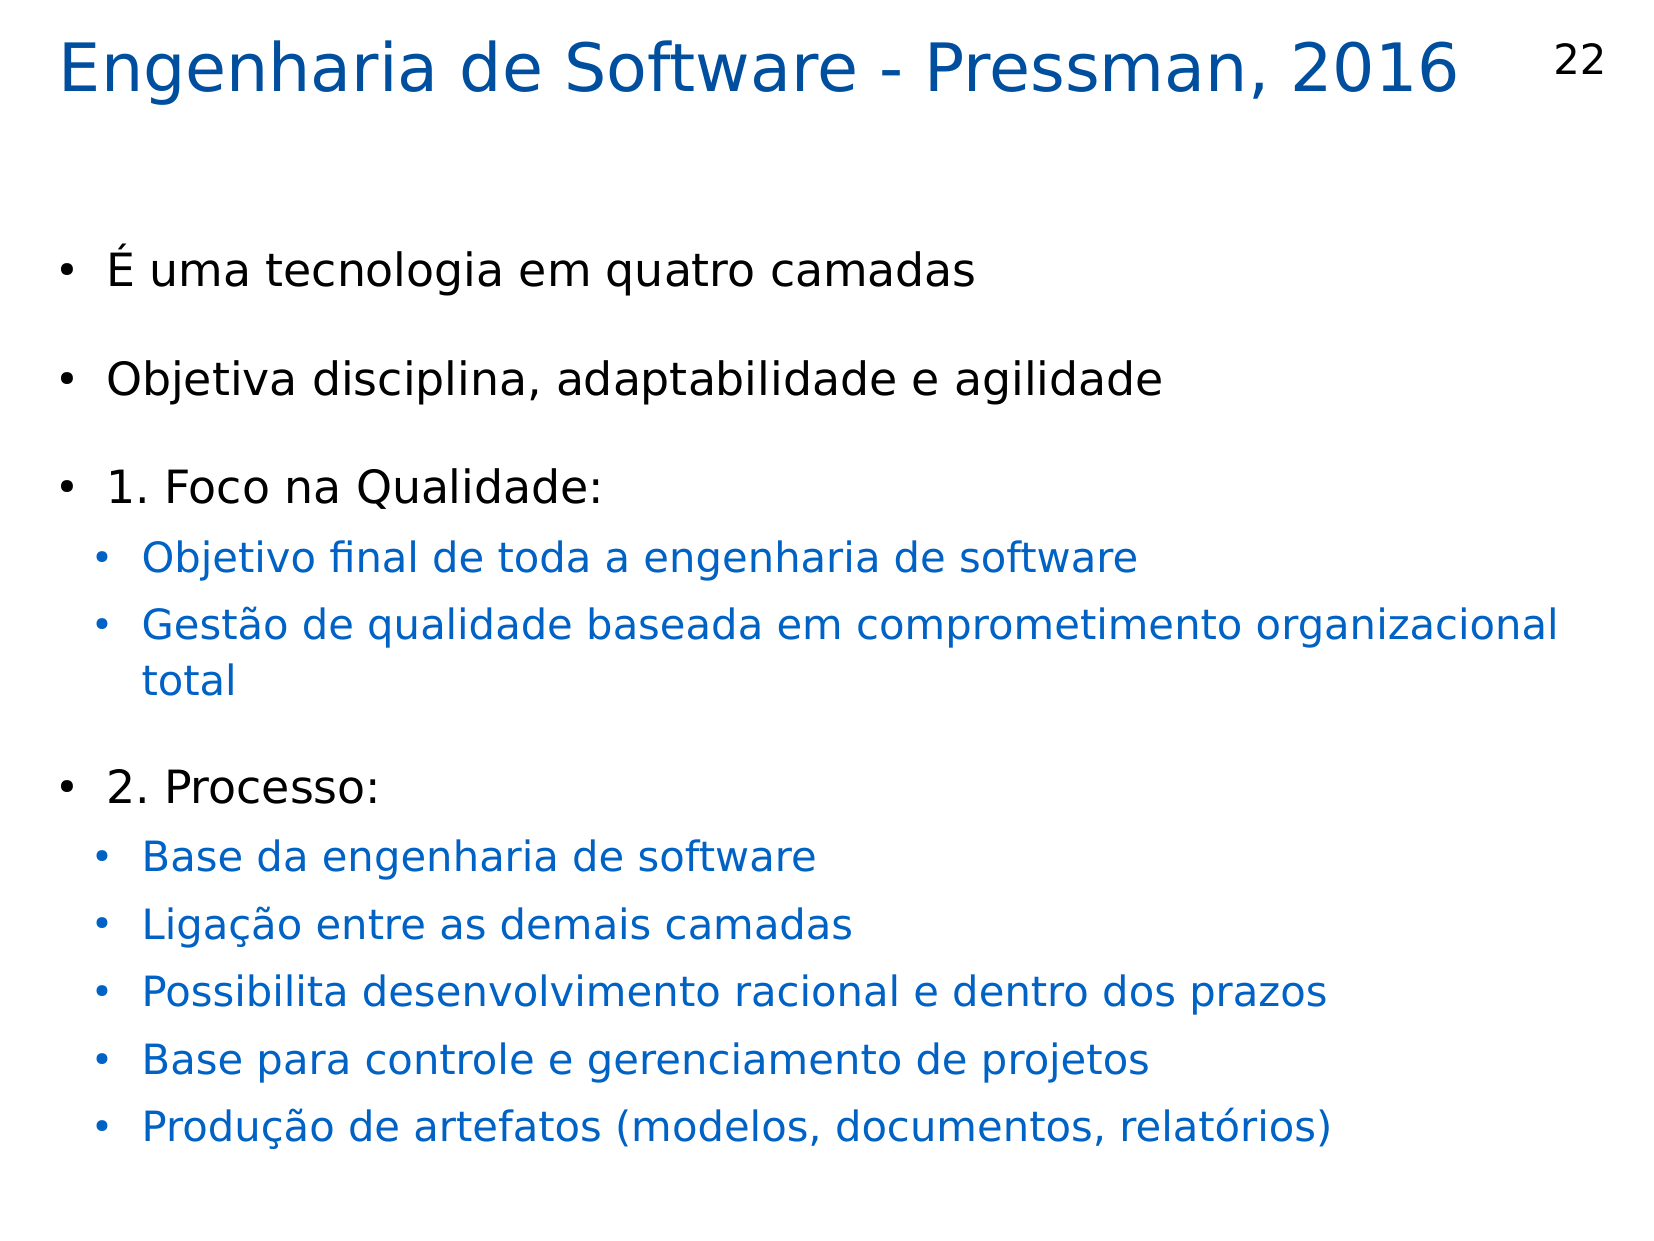

# Engenharia de Software - Pressman, 2016
22
É uma tecnologia em quatro camadas
Objetiva disciplina, adaptabilidade e agilidade
1. Foco na Qualidade:
Objetivo final de toda a engenharia de software
Gestão de qualidade baseada em comprometimento organizacional total
2. Processo:
Base da engenharia de software
Ligação entre as demais camadas
Possibilita desenvolvimento racional e dentro dos prazos
Base para controle e gerenciamento de projetos
Produção de artefatos (modelos, documentos, relatórios)